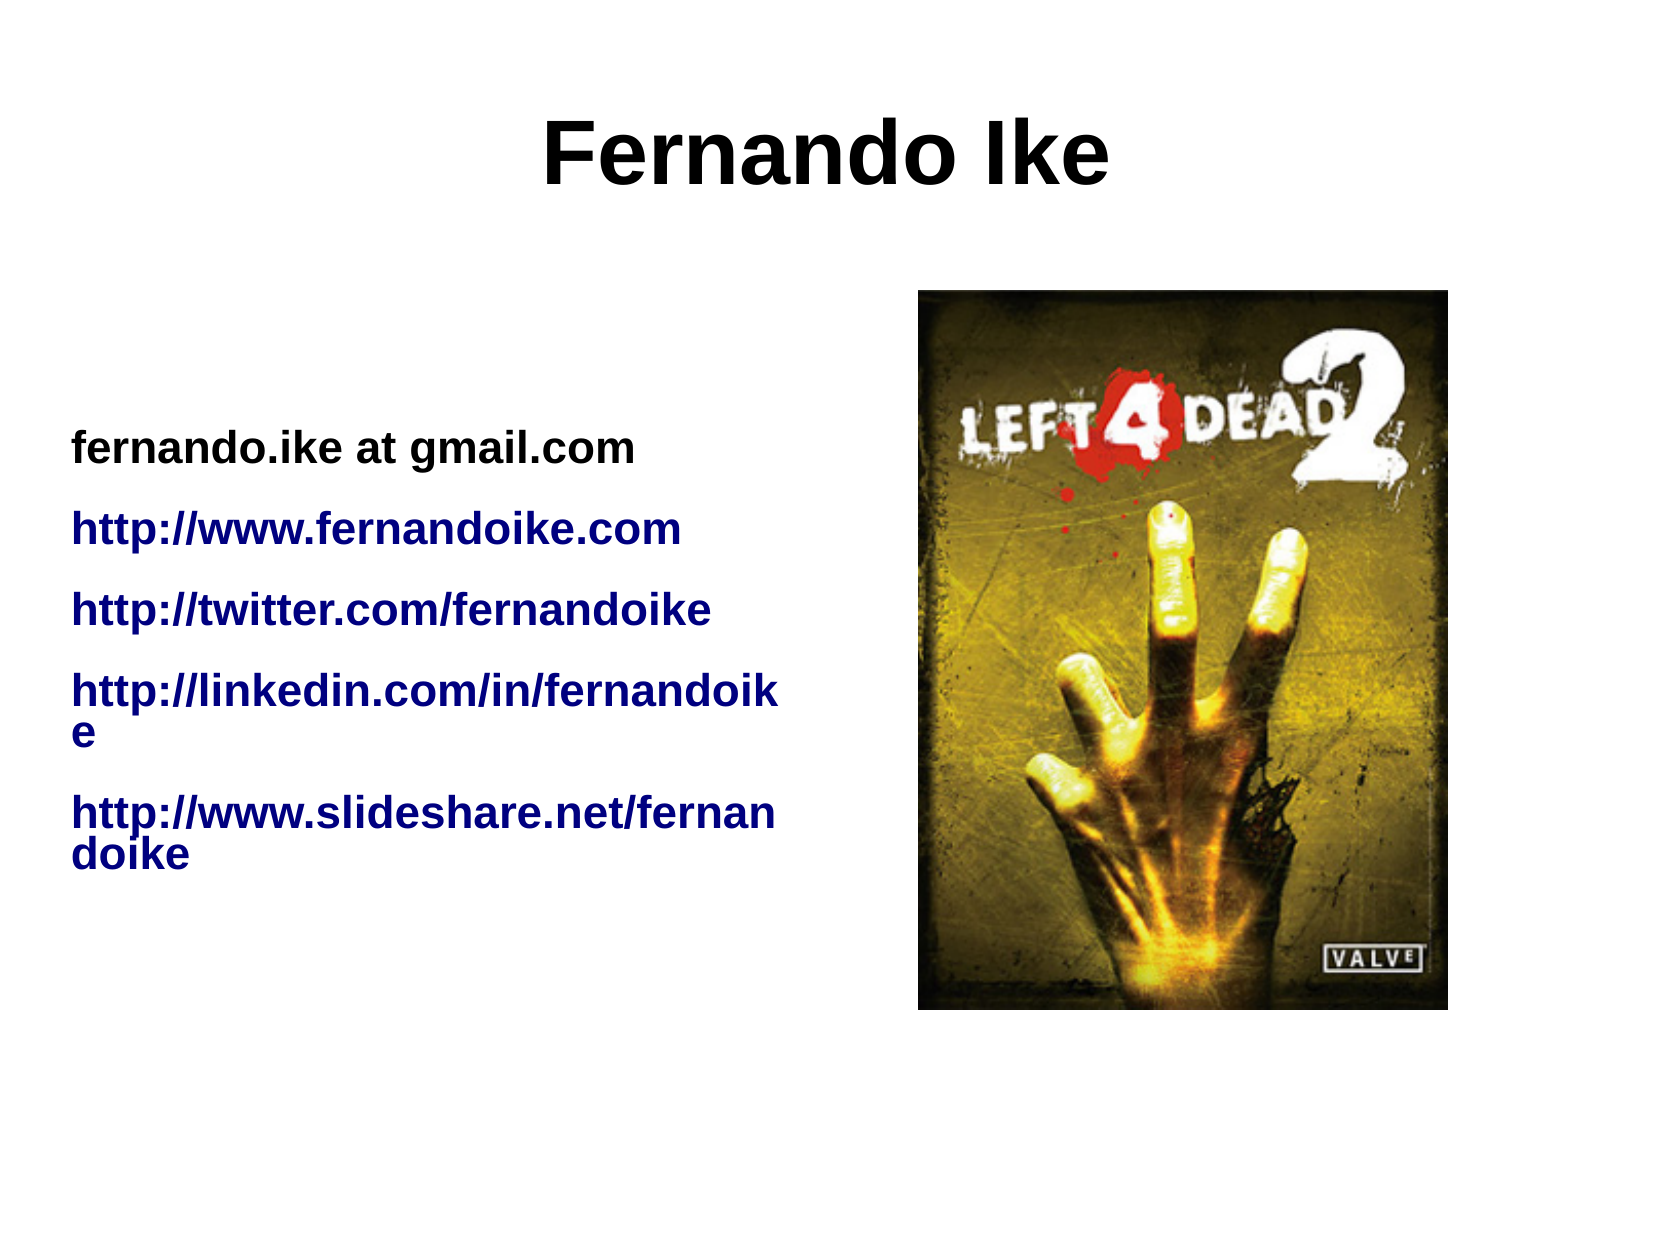

# Fernando Ike
fernando.ike at gmail.com
http://www.fernandoike.com
http://twitter.com/fernandoike
http://linkedin.com/in/fernandoike
http://www.slideshare.net/fernandoike